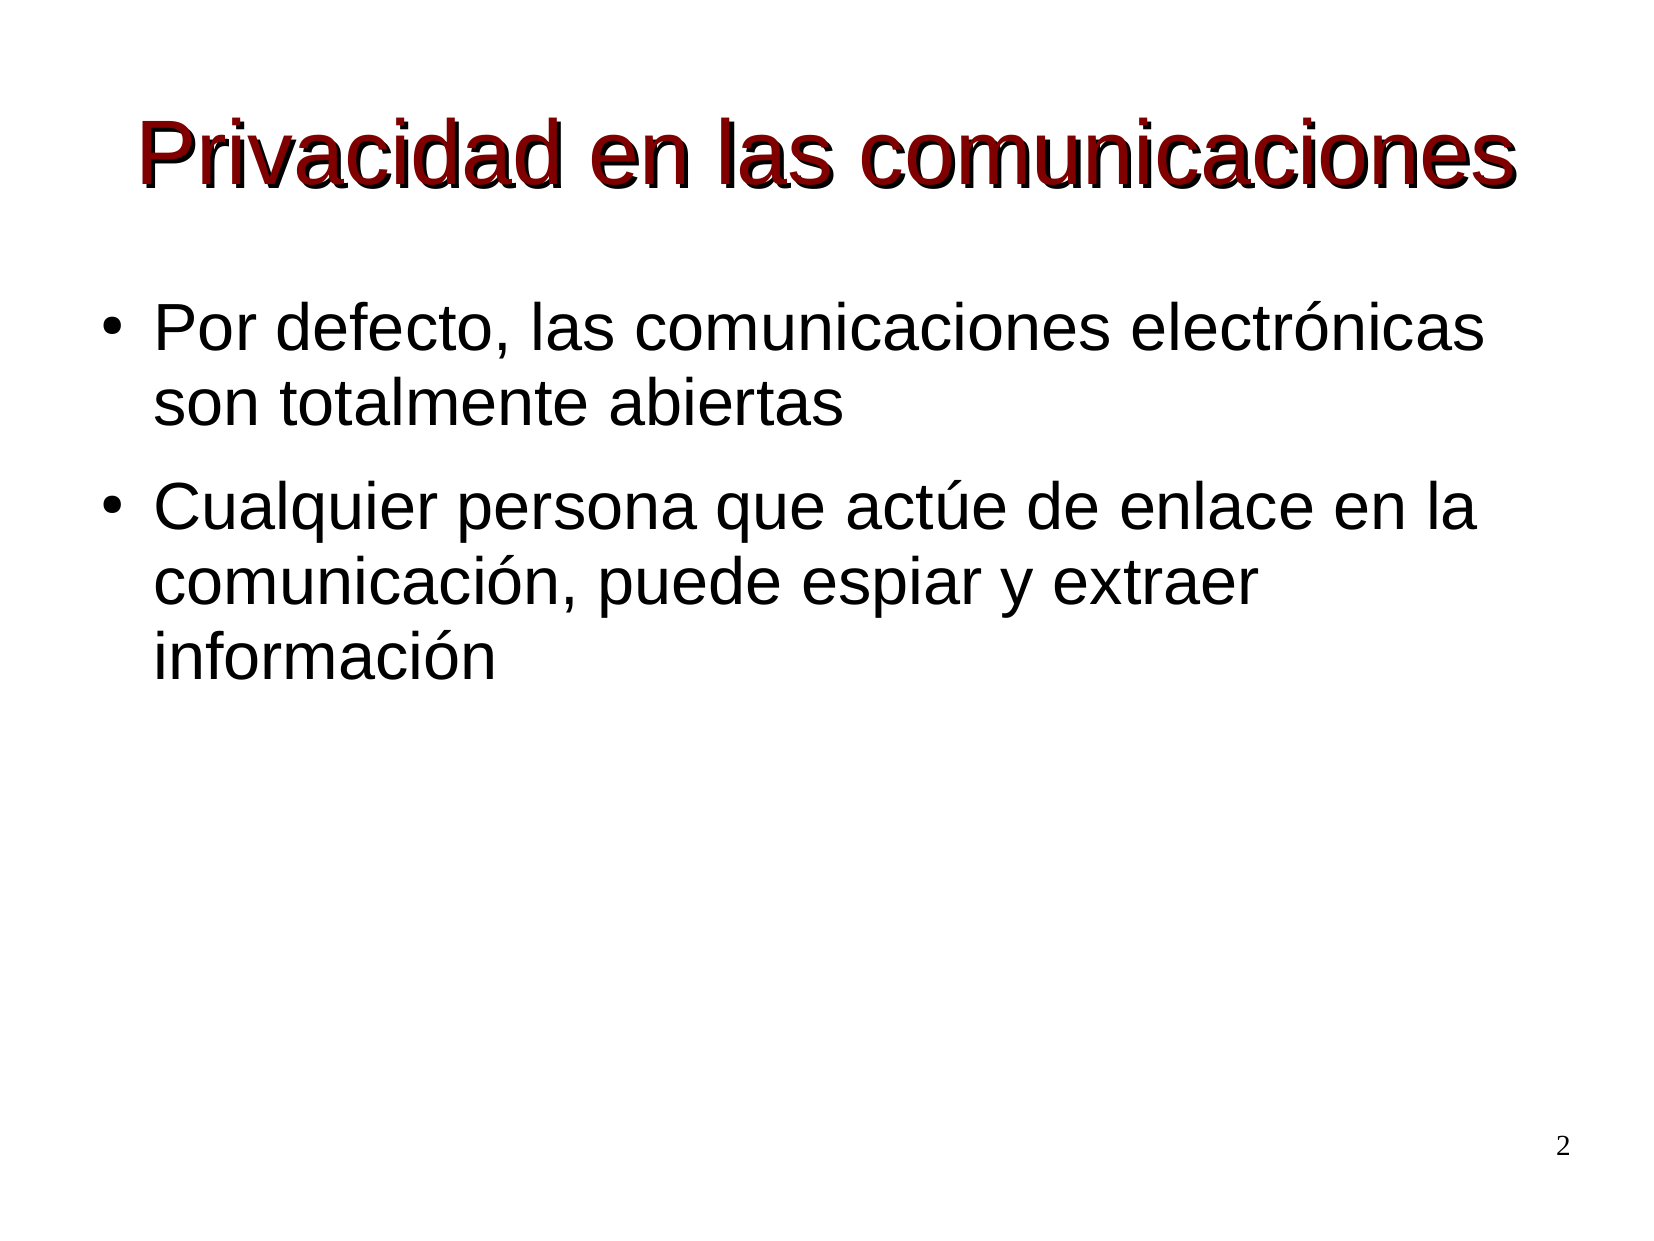

# Privacidad en las comunicaciones
Por defecto, las comunicaciones electrónicas son totalmente abiertas
Cualquier persona que actúe de enlace en la comunicación, puede espiar y extraer información
2